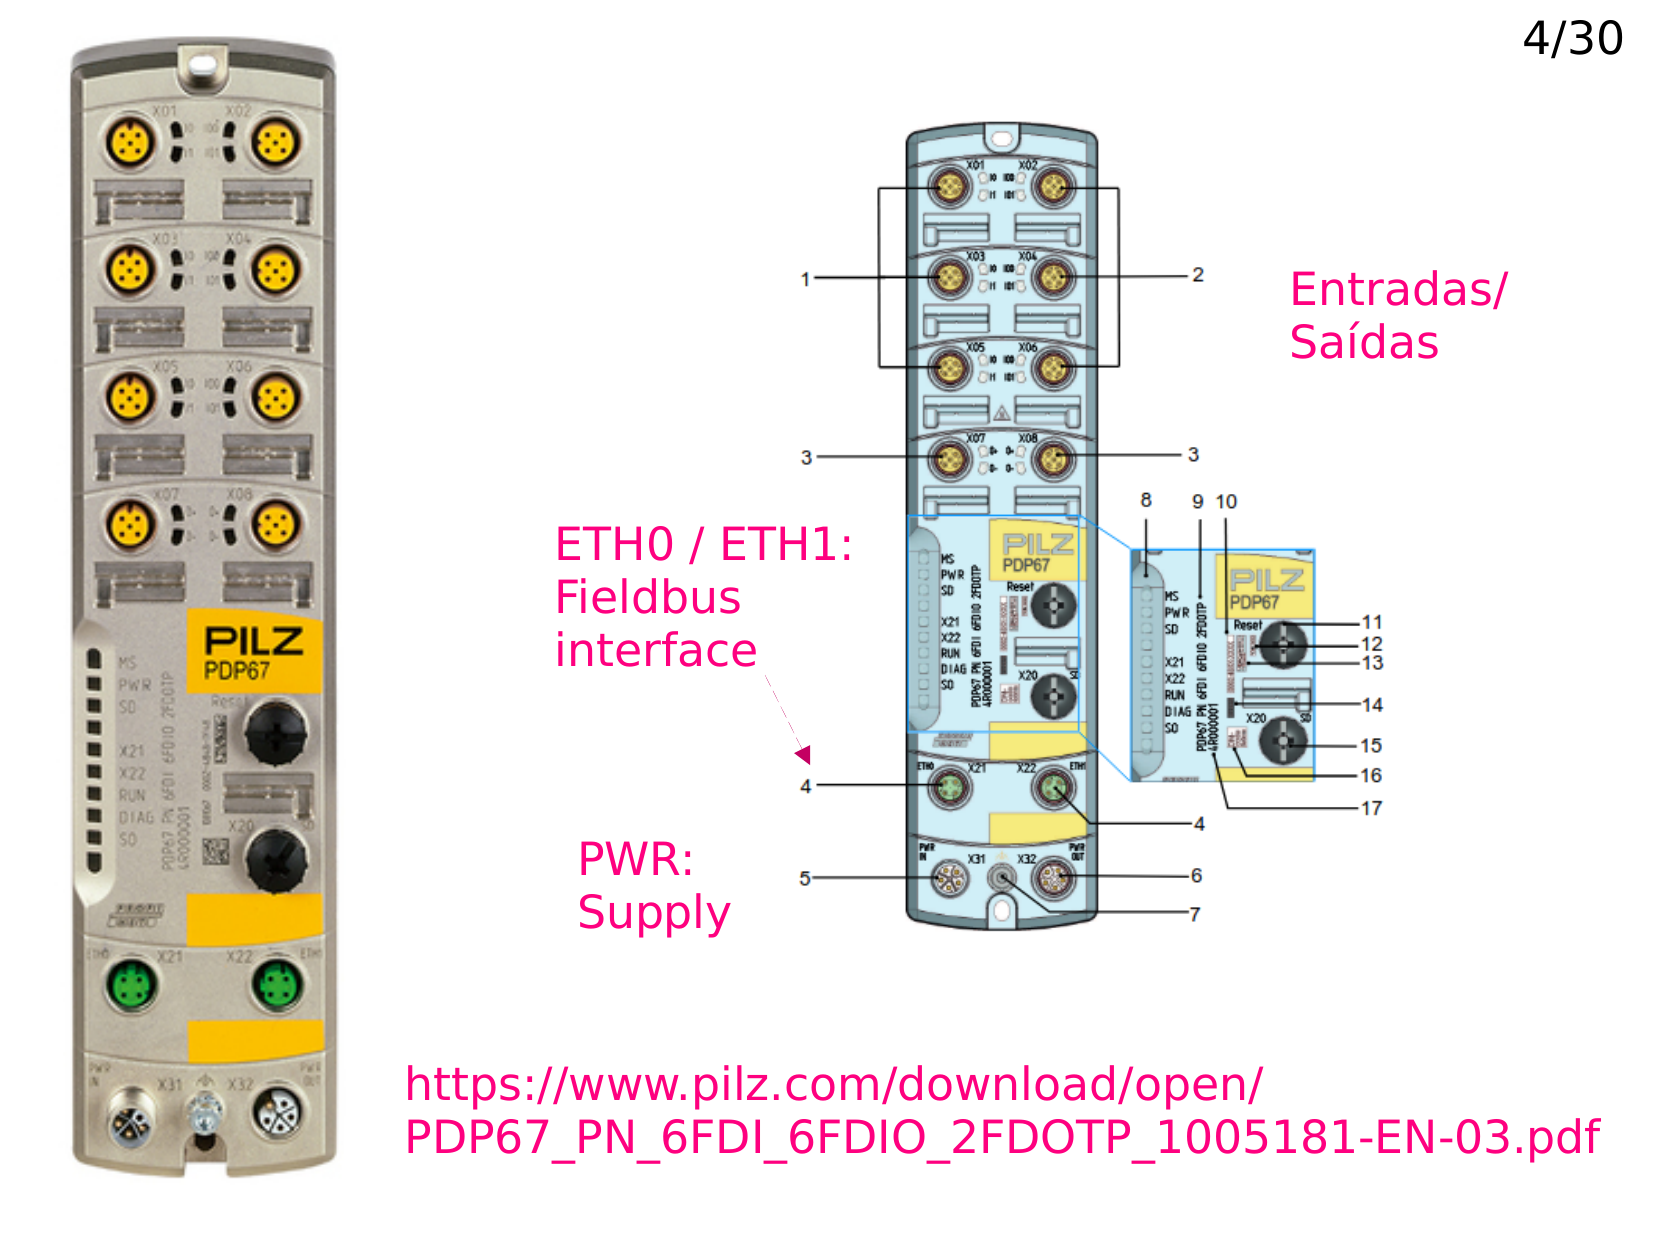

4
#
Entradas/
Saídas
ETH0 / ETH1: Fieldbus interface
PWR: Supply
https://www.pilz.com/download/open/PDP67_PN_6FDI_6FDIO_2FDOTP_1005181-EN-03.pdf